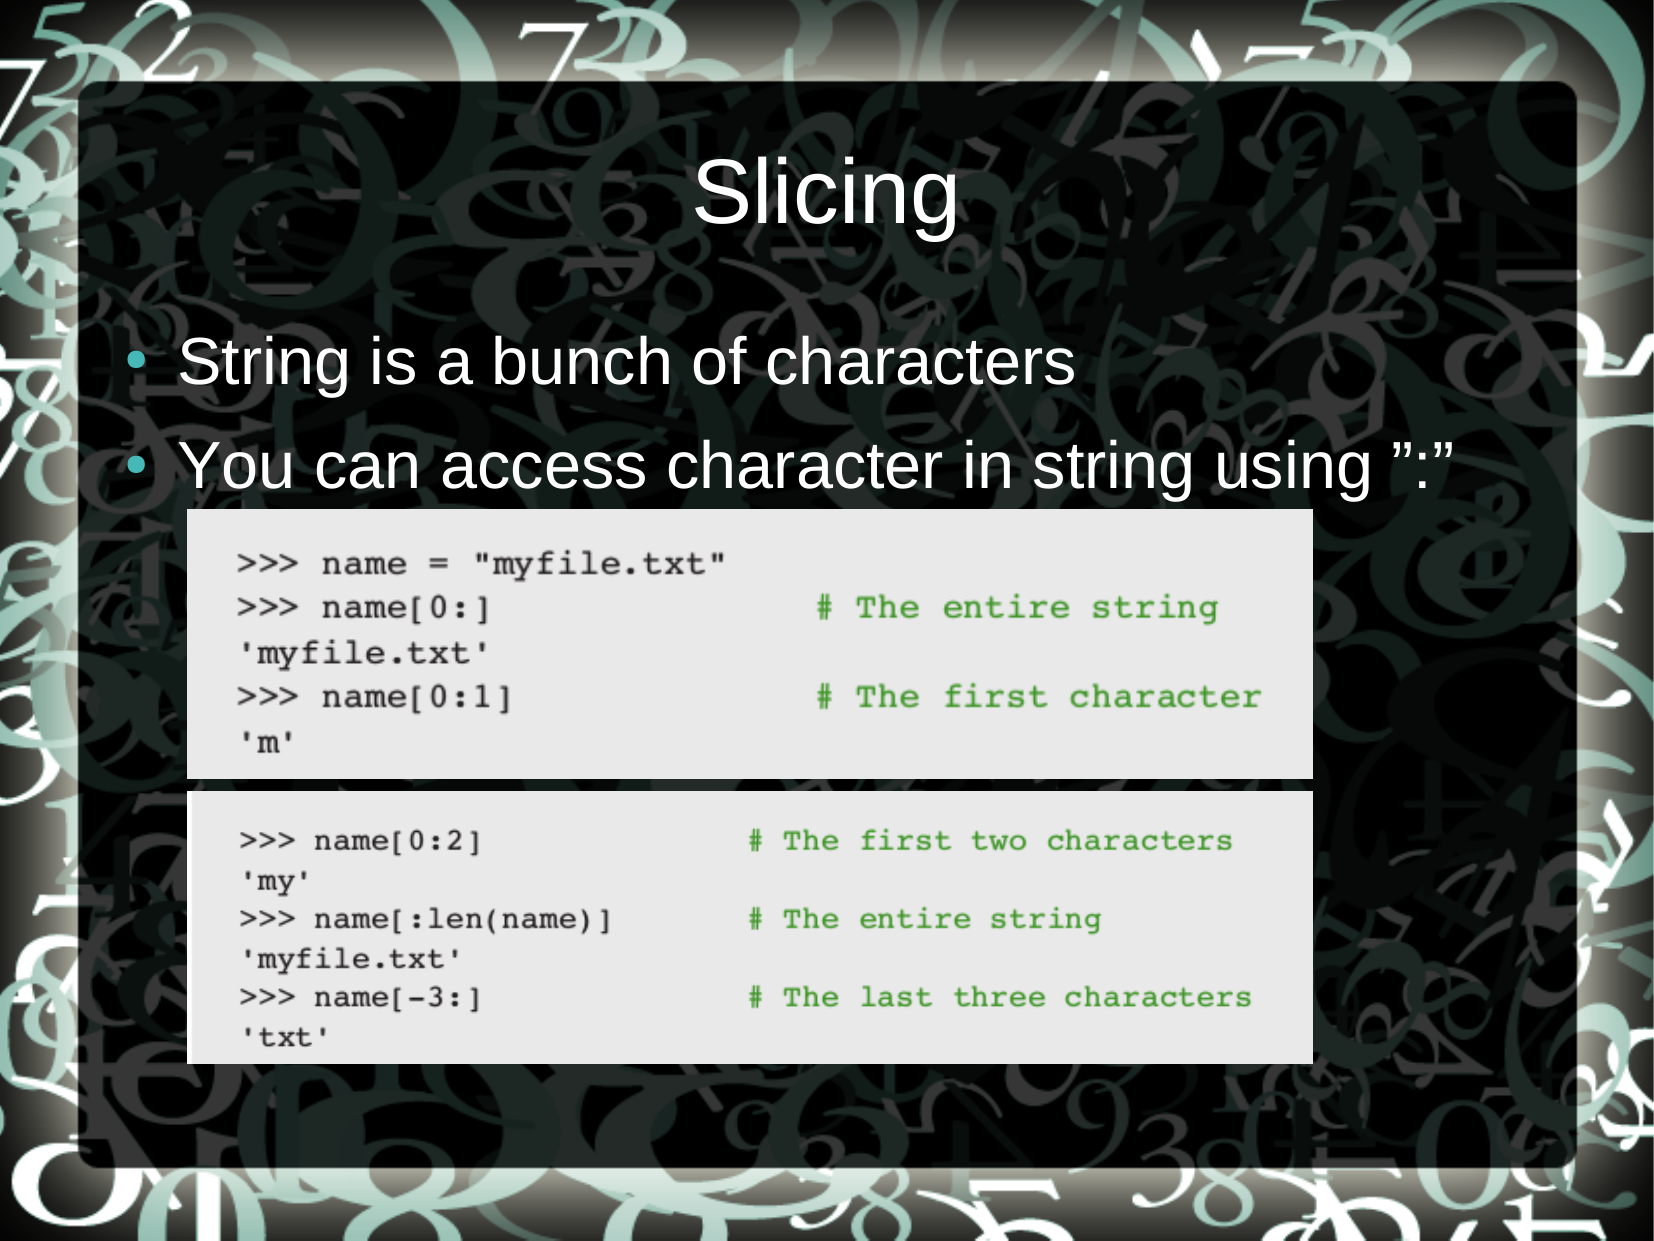

# Slicing
String is a bunch of characters
You can access character in string using ”:”